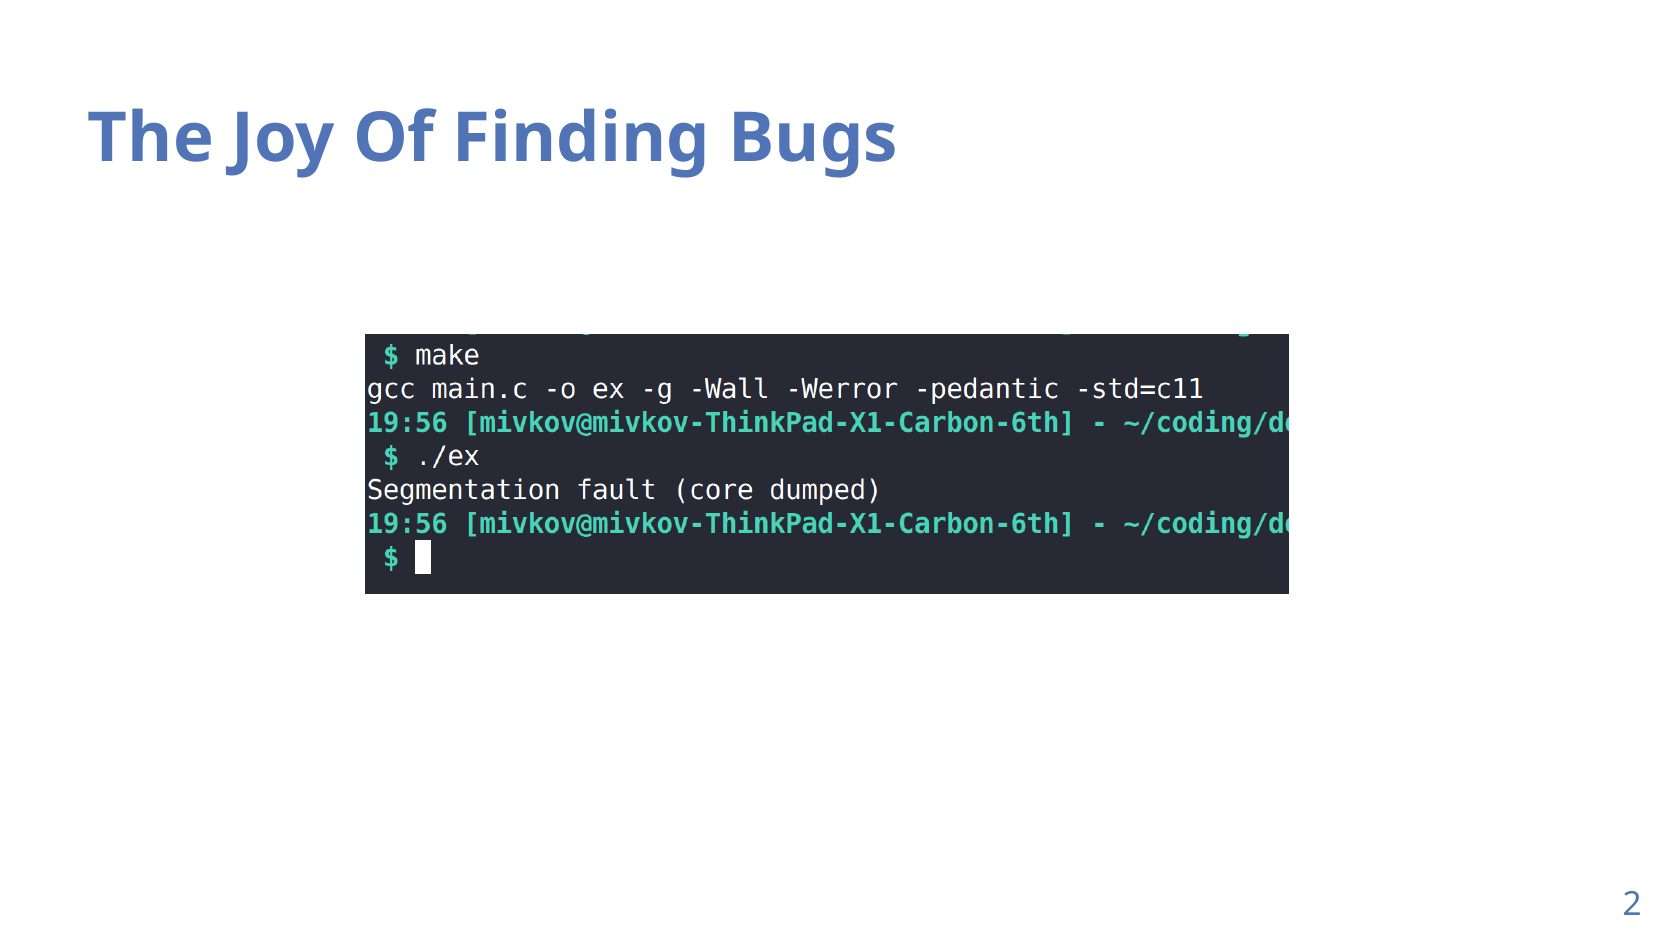

# The Joy Of Finding Bugs
2